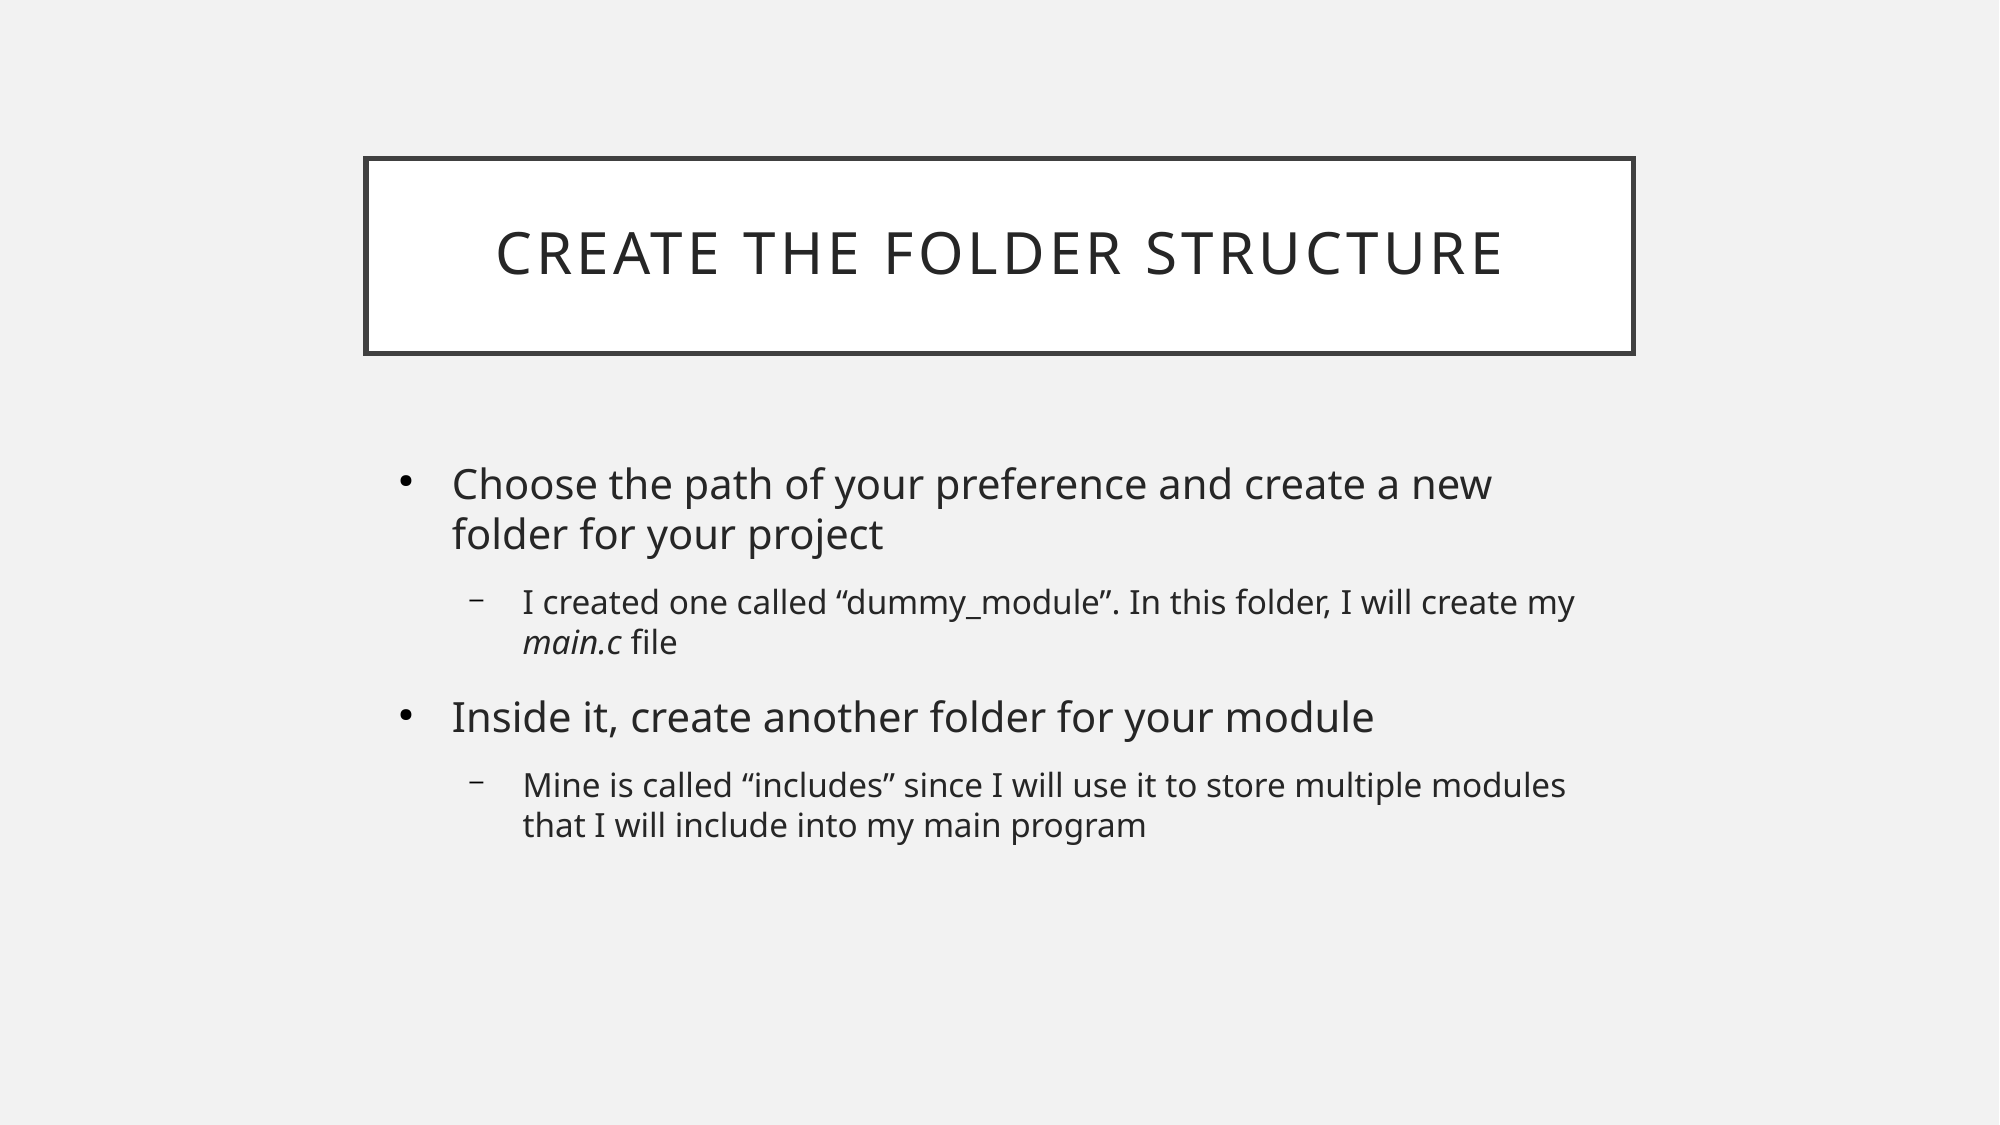

# Create the folder structure
Choose the path of your preference and create a new folder for your project
I created one called “dummy_module”. In this folder, I will create my main.c file
Inside it, create another folder for your module
Mine is called “includes” since I will use it to store multiple modules that I will include into my main program